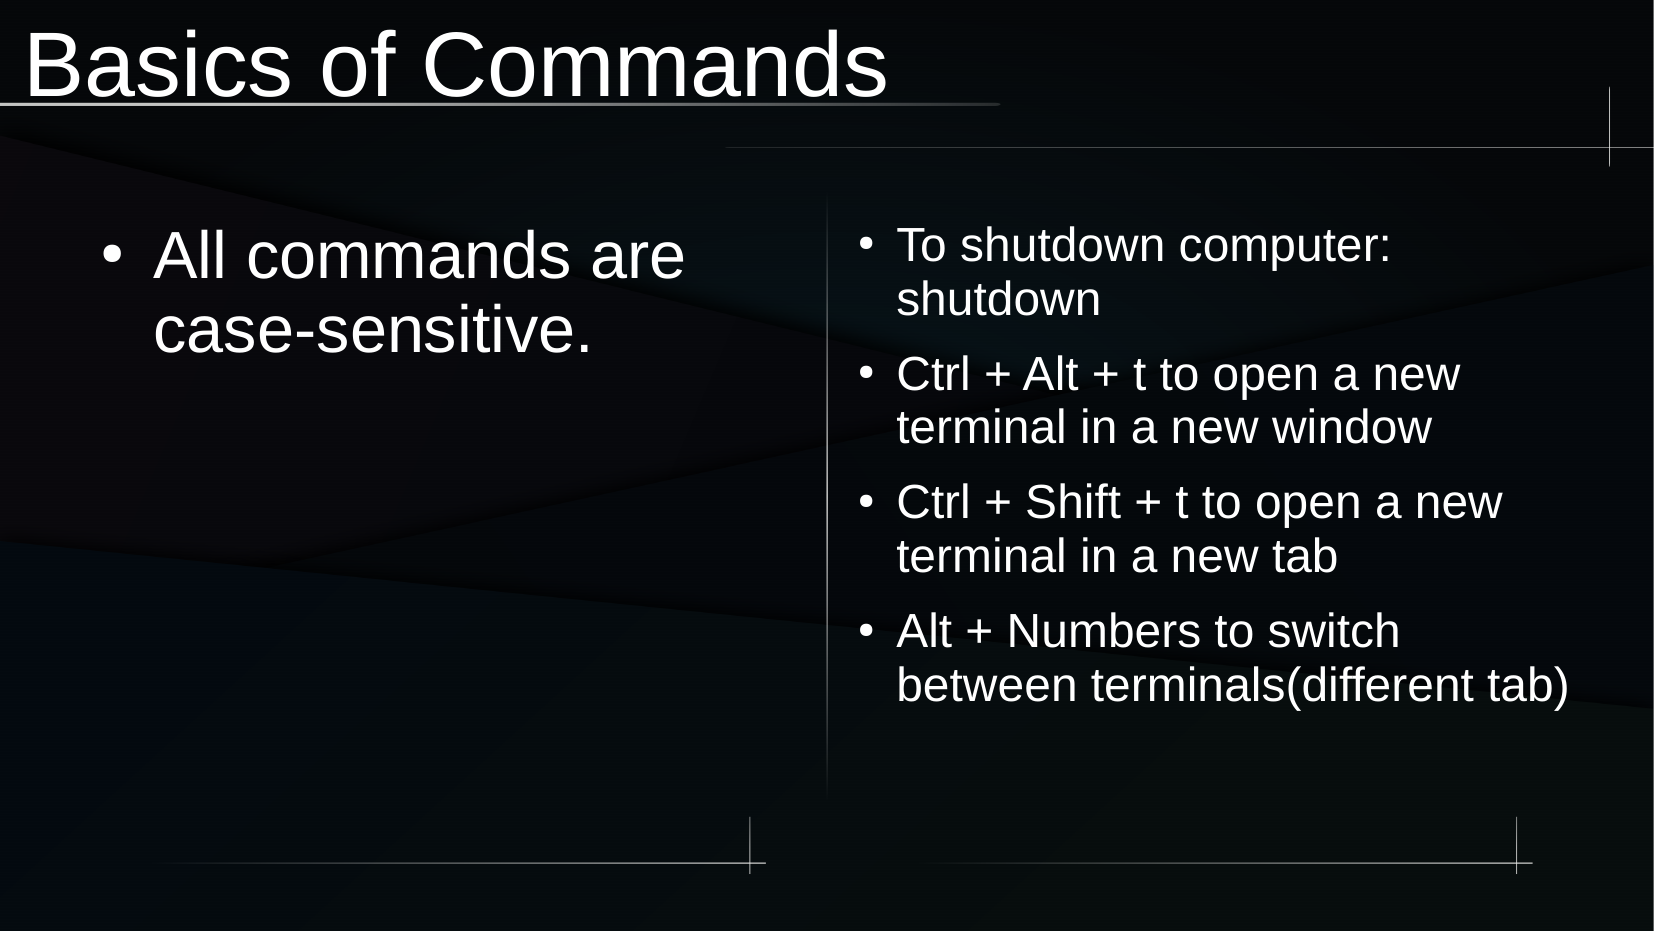

# Basics of Commands
All commands are case-sensitive.
To shutdown computer: shutdown
Ctrl + Alt + t to open a new terminal in a new window
Ctrl + Shift + t to open a new terminal in a new tab
Alt + Numbers to switch between terminals(different tab)